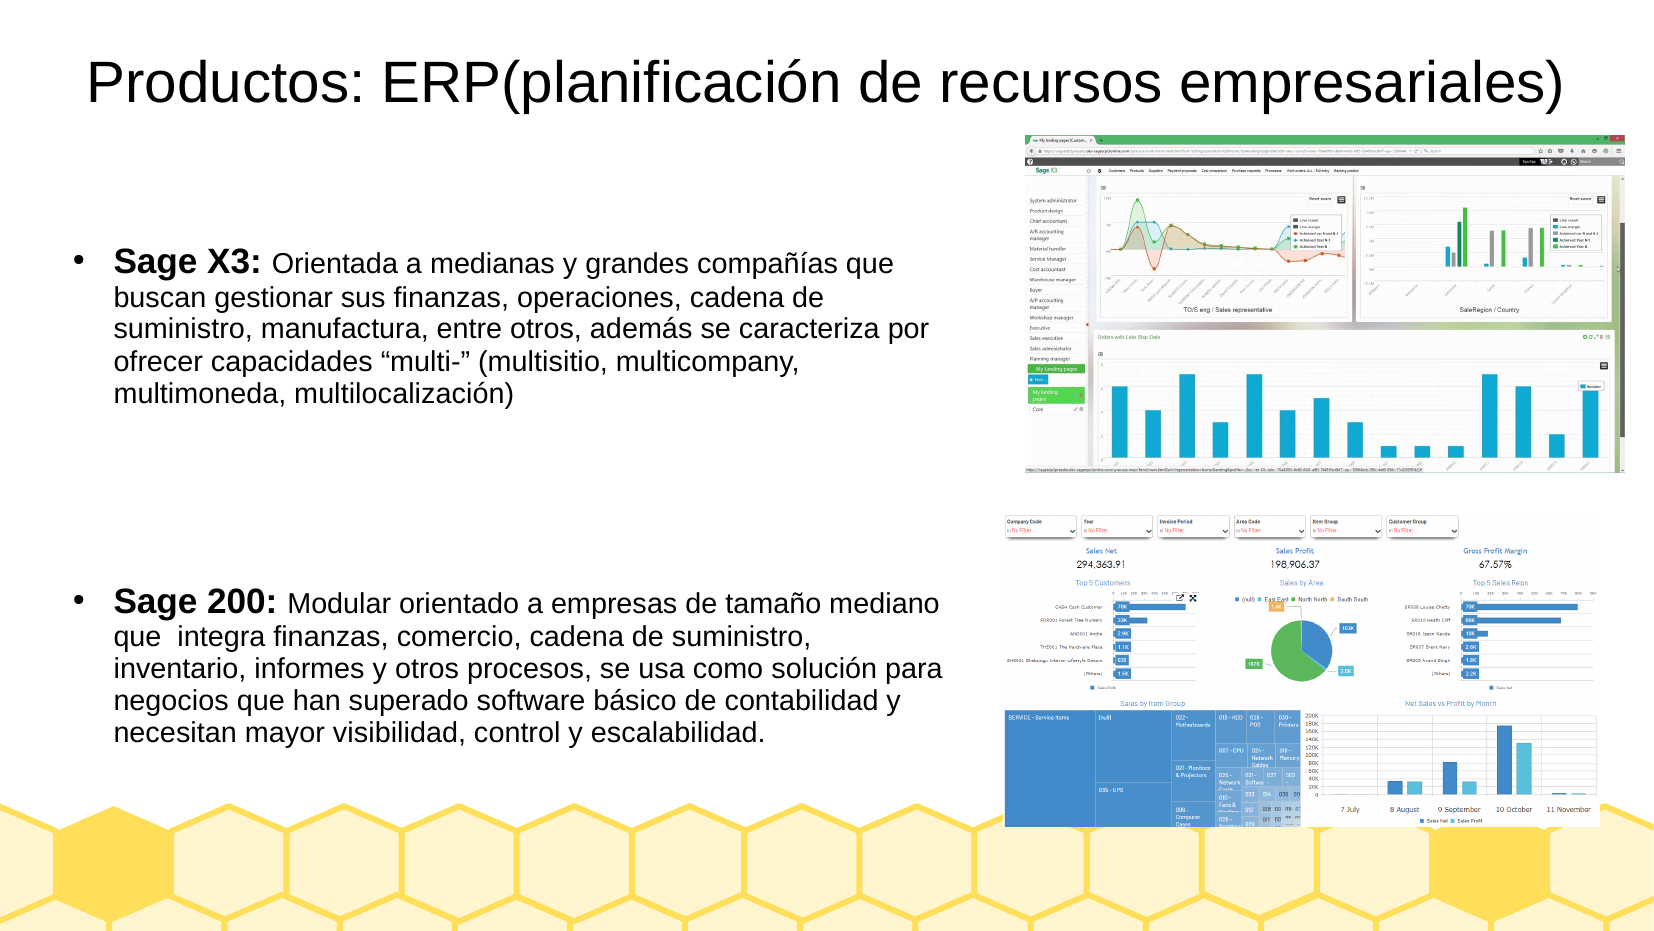

# Productos: ERP(planificación de recursos empresariales)
Sage X3: Orientada a medianas y grandes compañías que buscan gestionar sus finanzas, operaciones, cadena de suministro, manufactura, entre otros, además se caracteriza por ofrecer capacidades “multi‑” (multisitio, multicompany, multimoneda, multilocalización)
Sage 200: Modular orientado a empresas de tamaño mediano que integra finanzas, comercio, cadena de suministro, inventario, informes y otros procesos, se usa como solución para negocios que han superado software básico de contabilidad y necesitan mayor visibilidad, control y escalabilidad.